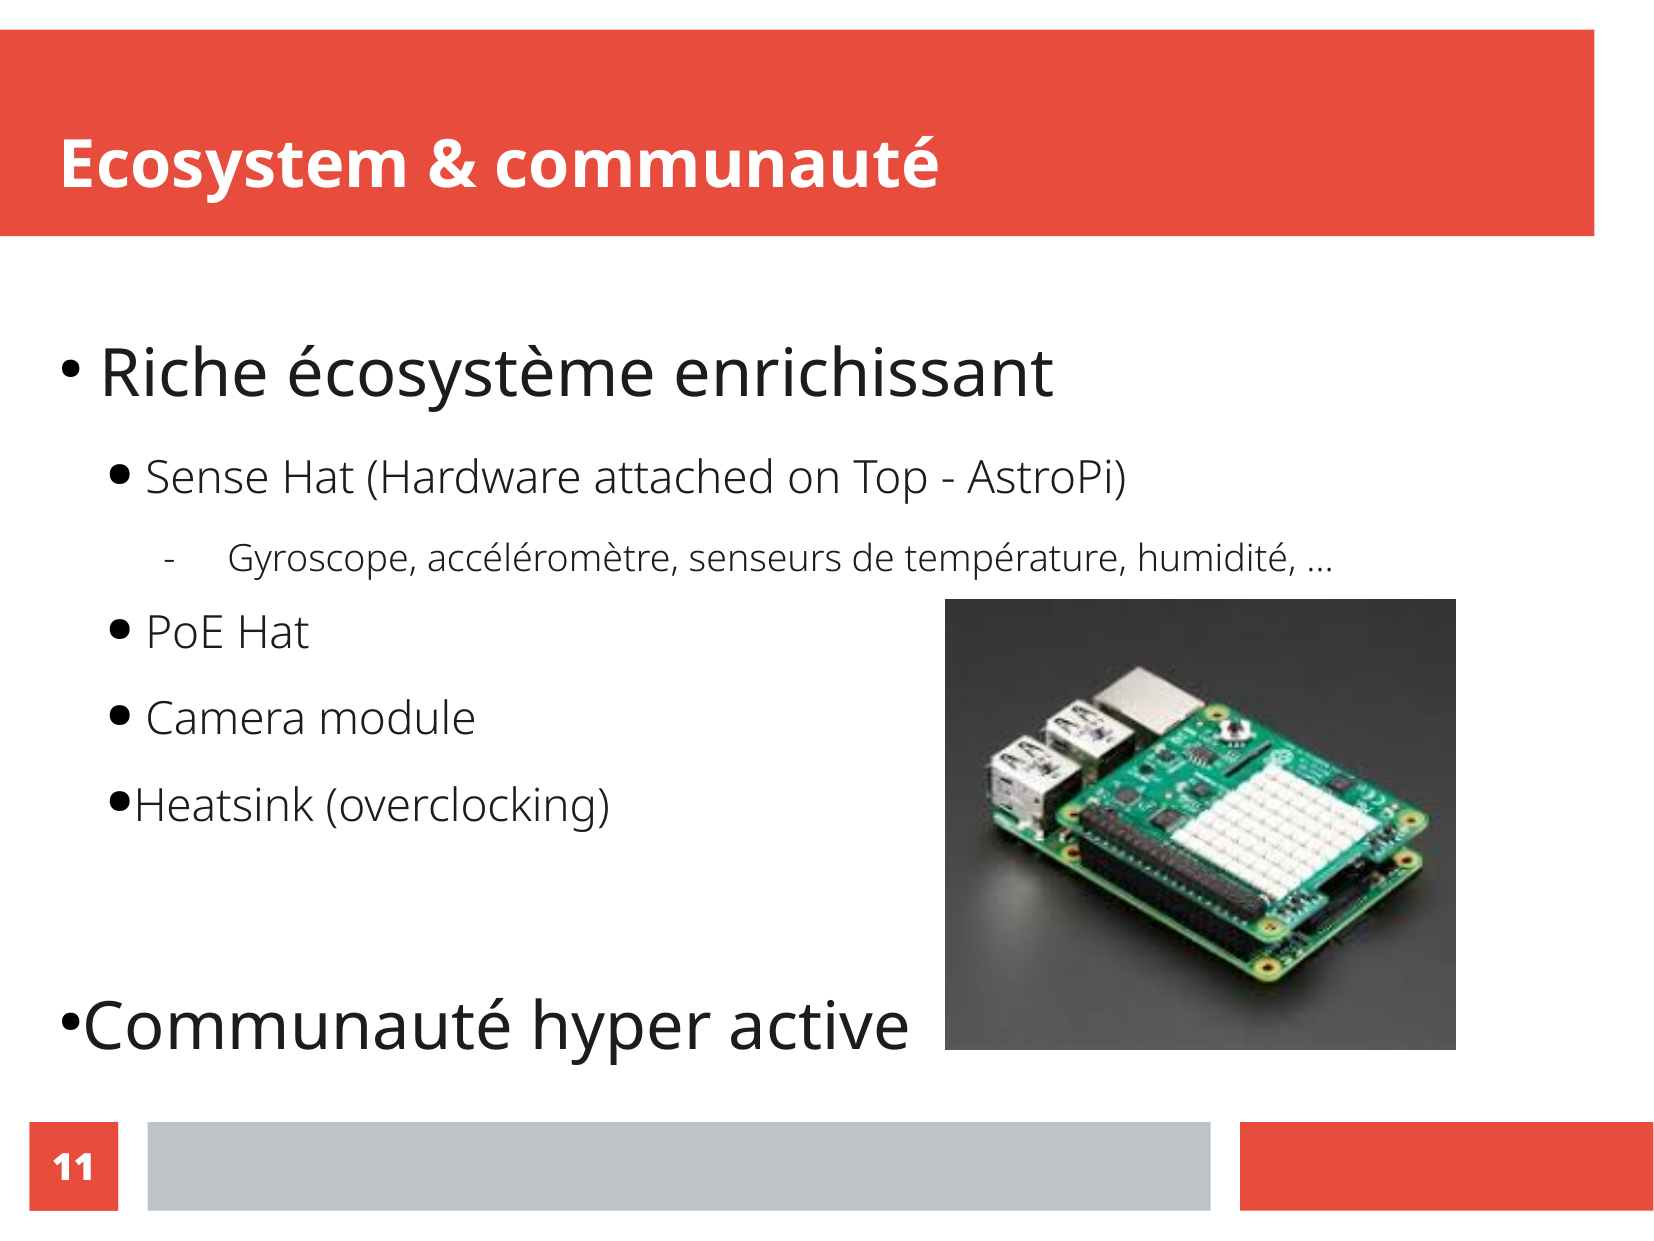

# Ecosystem & communauté
 Riche écosystème enrichissant
 Sense Hat (Hardware attached on Top - AstroPi)
 -	Gyroscope, accéléromètre, senseurs de température, humidité, …
 PoE Hat
 Camera module
Heatsink (overclocking)
Communauté hyper active
11